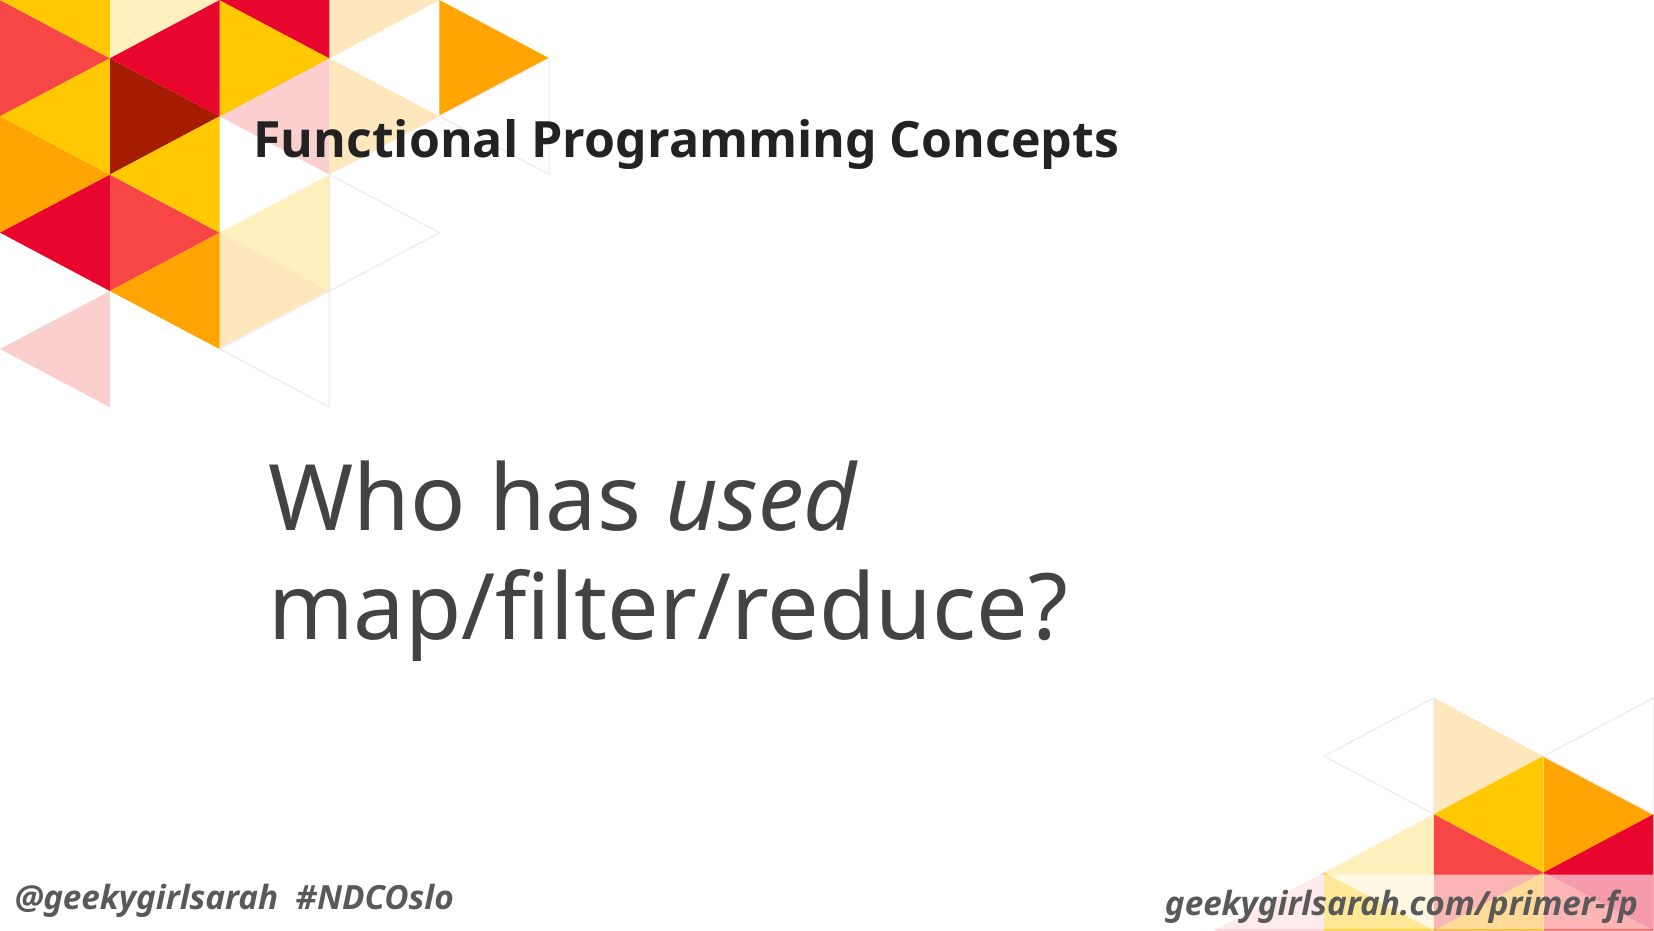

# Functional Programming Concepts
Who has used map/filter/reduce?